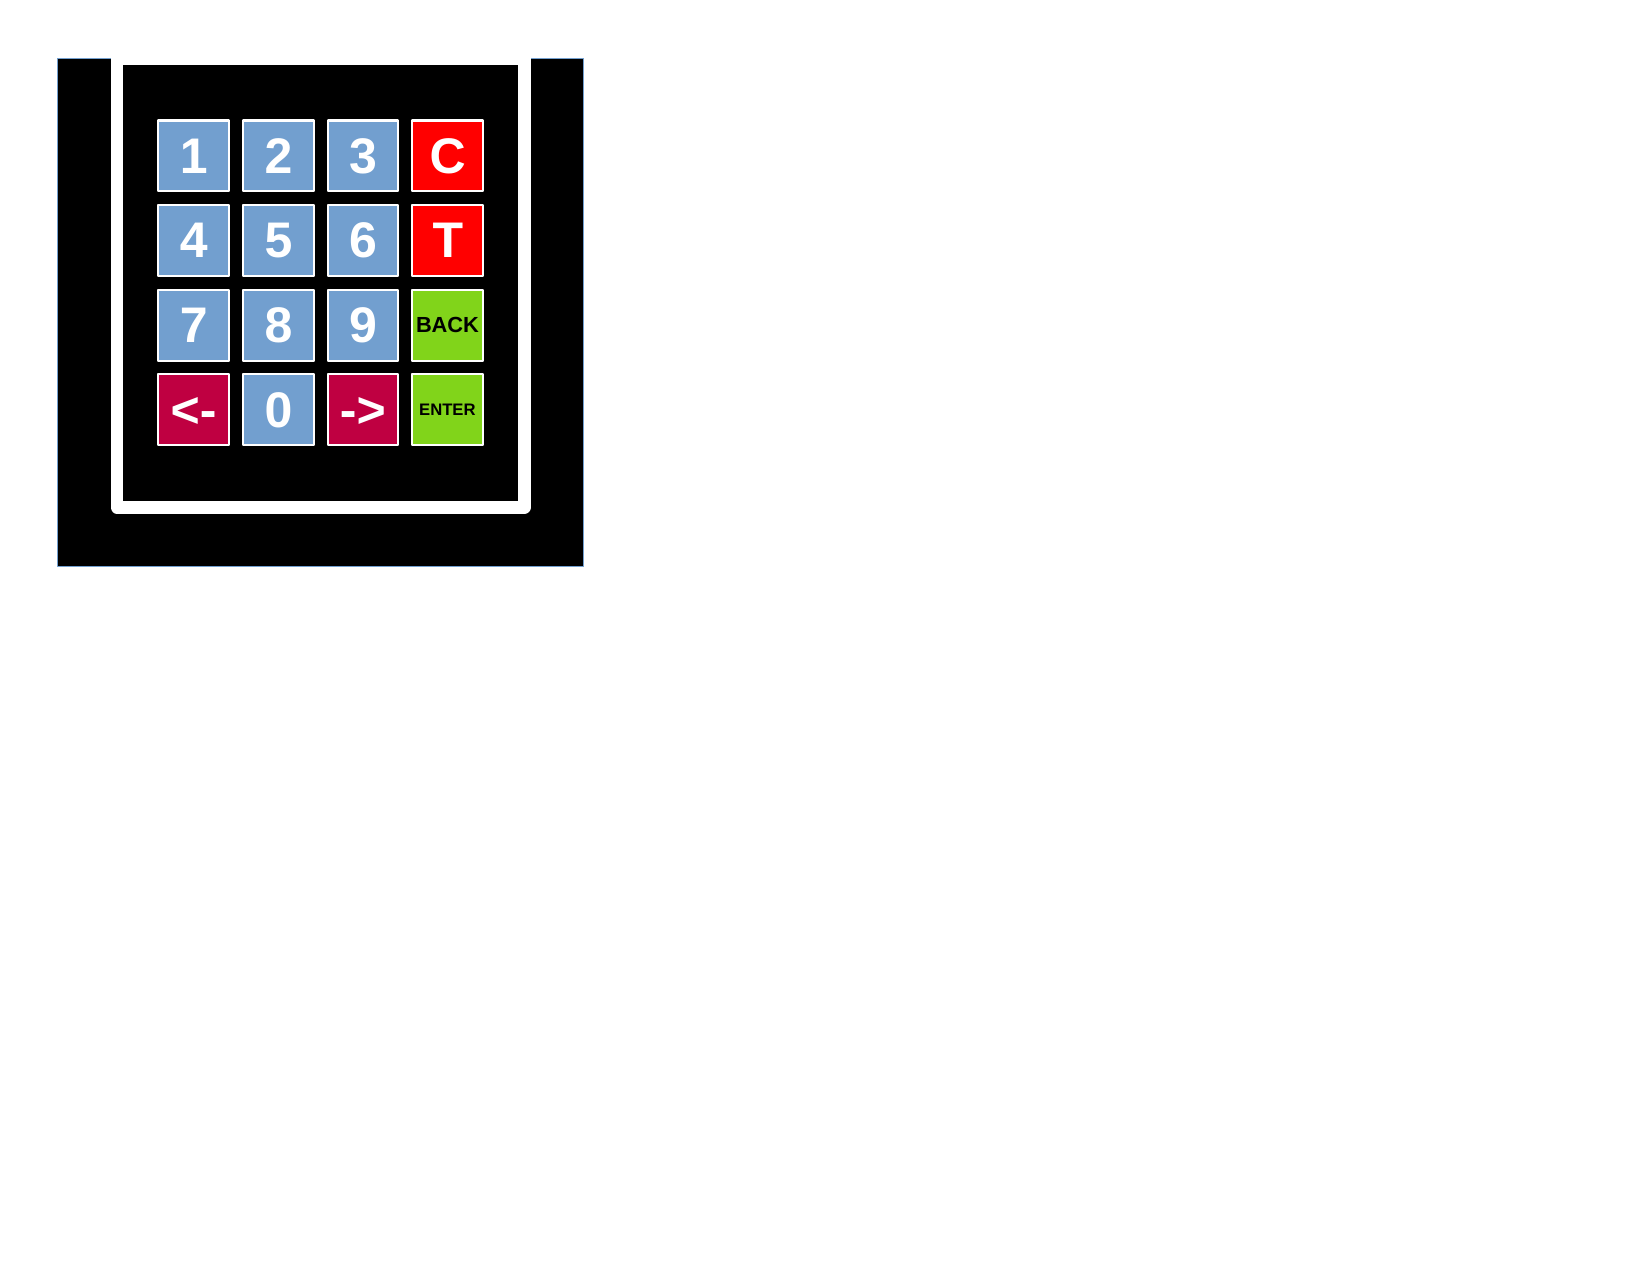

1
2
3
C
4
5
6
T
7
8
9
BACK
<-
0
->
ENTER